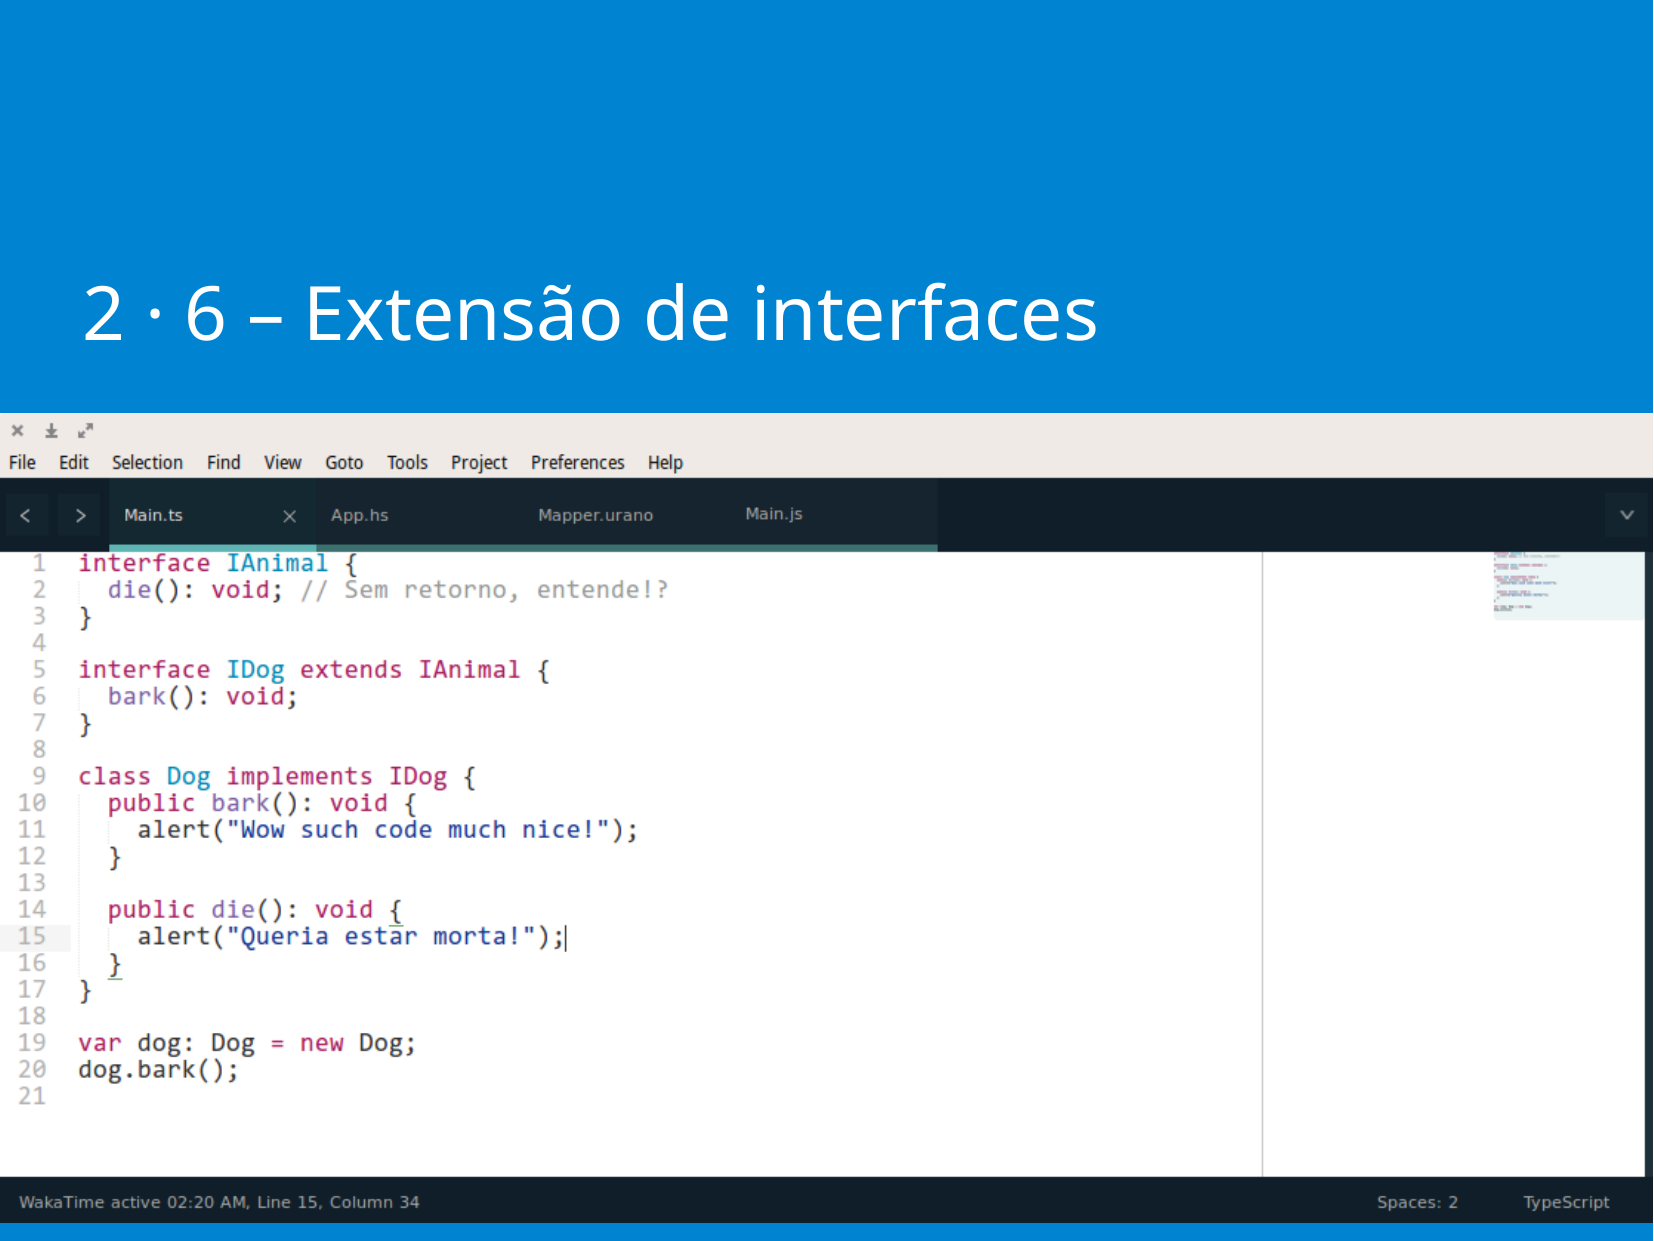

# 2 · 6 – Extensão de interfaces